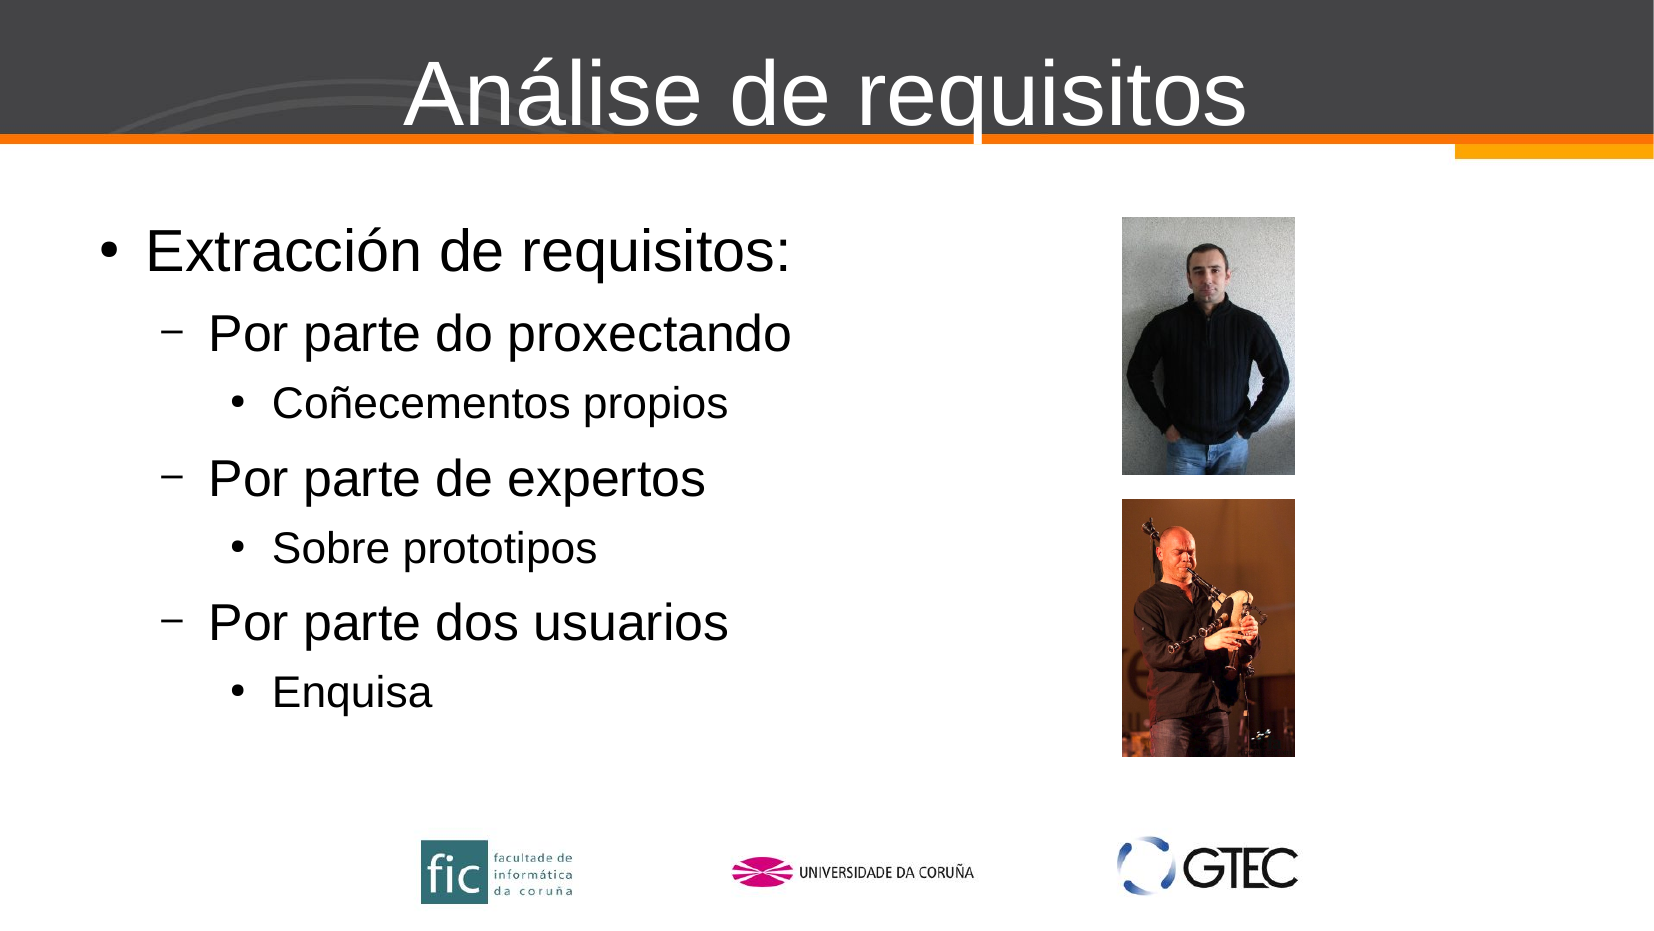

# Análise de requisitos
Extracción de requisitos:
Por parte do proxectando
Coñecementos propios
Por parte de expertos
Sobre prototipos
Por parte dos usuarios
Enquisa